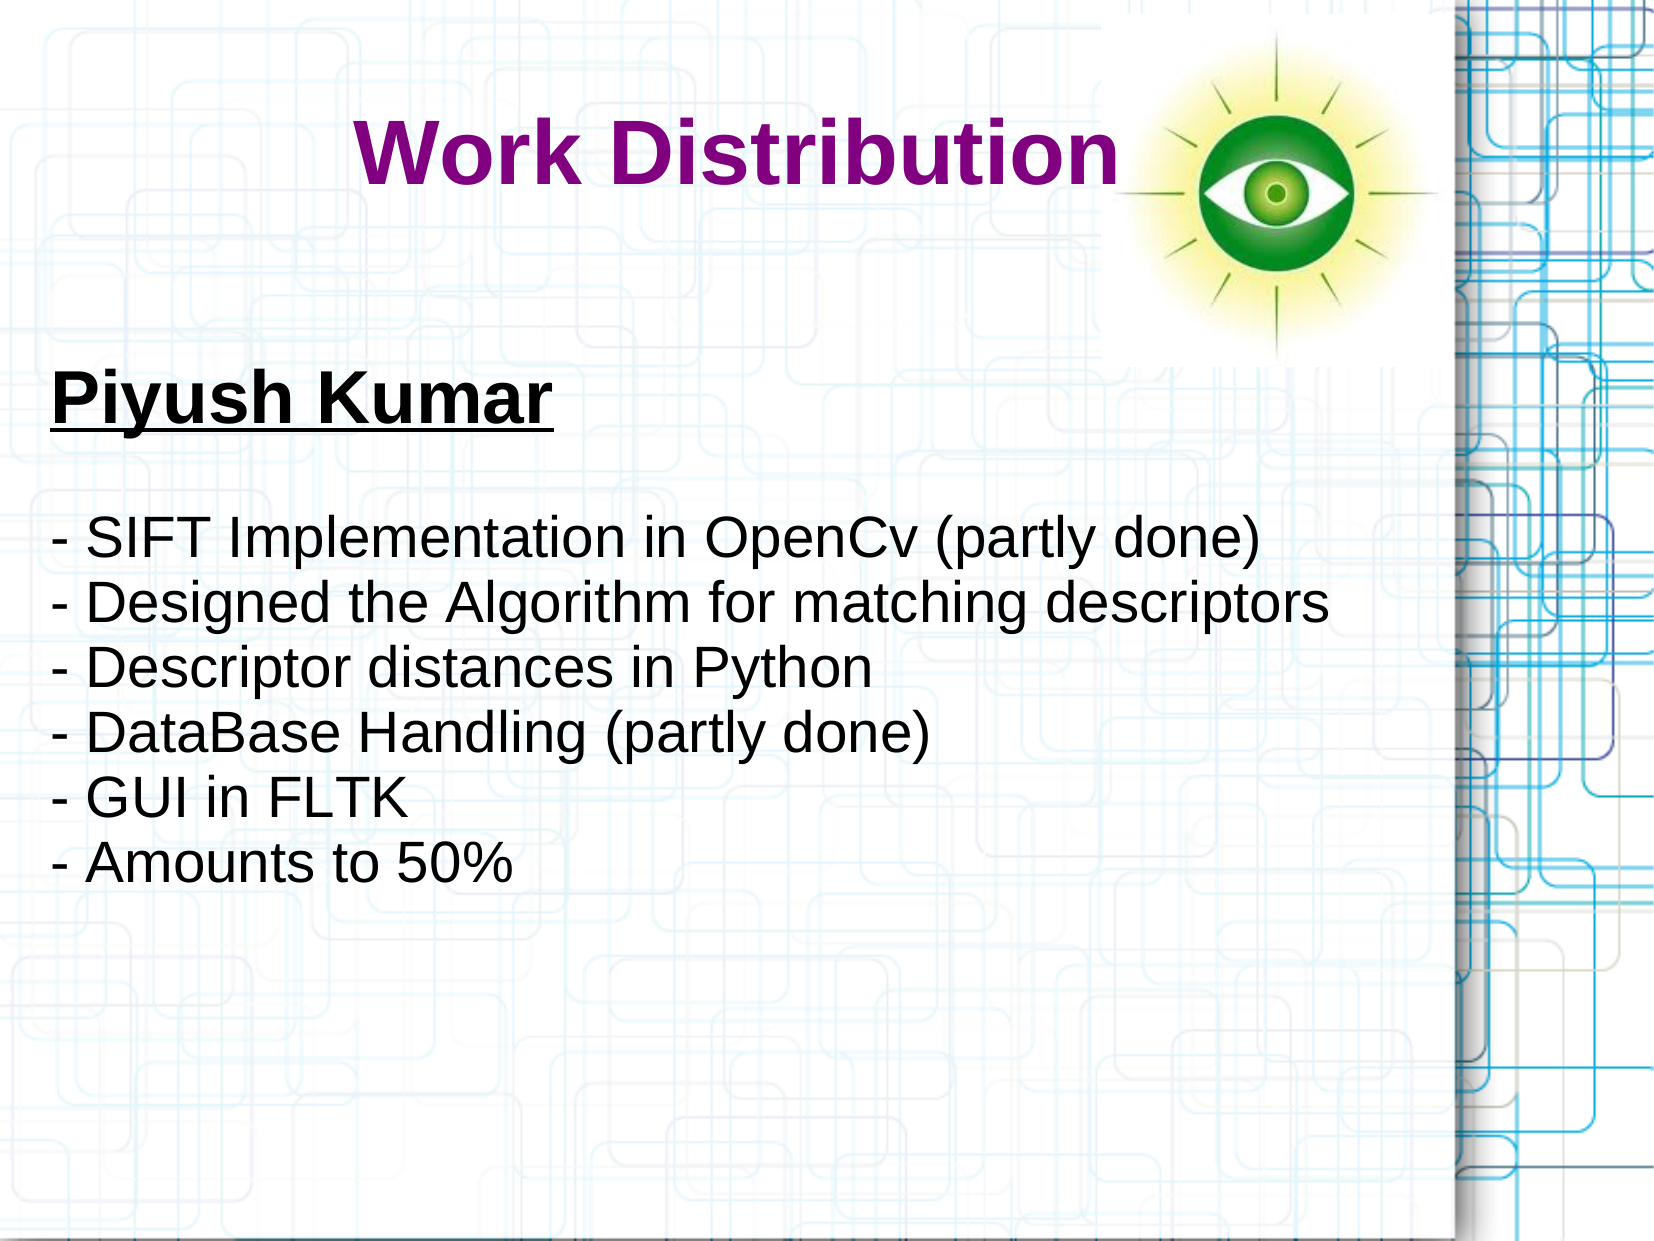

# Work Distribution
Piyush Kumar
- SIFT Implementation in OpenCv (partly done)
- Designed the Algorithm for matching descriptors
- Descriptor distances in Python
- DataBase Handling (partly done)
- GUI in FLTK
- Amounts to 50%